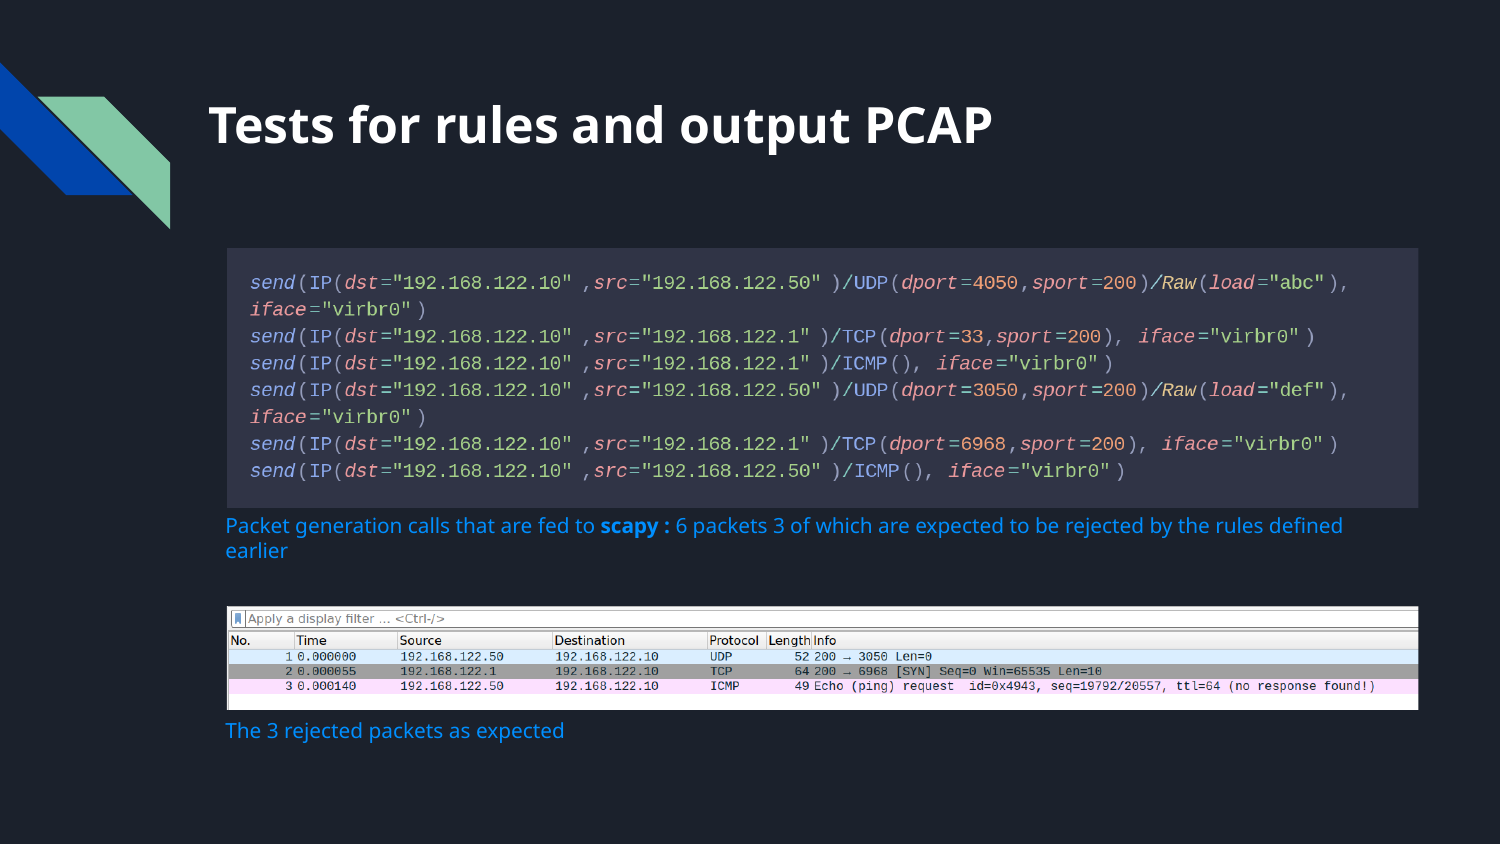

# Tests for rules and output PCAP
Packet generation calls that are fed to scapy : 6 packets 3 of which are expected to be rejected by the rules defined earlier
The 3 rejected packets as expected